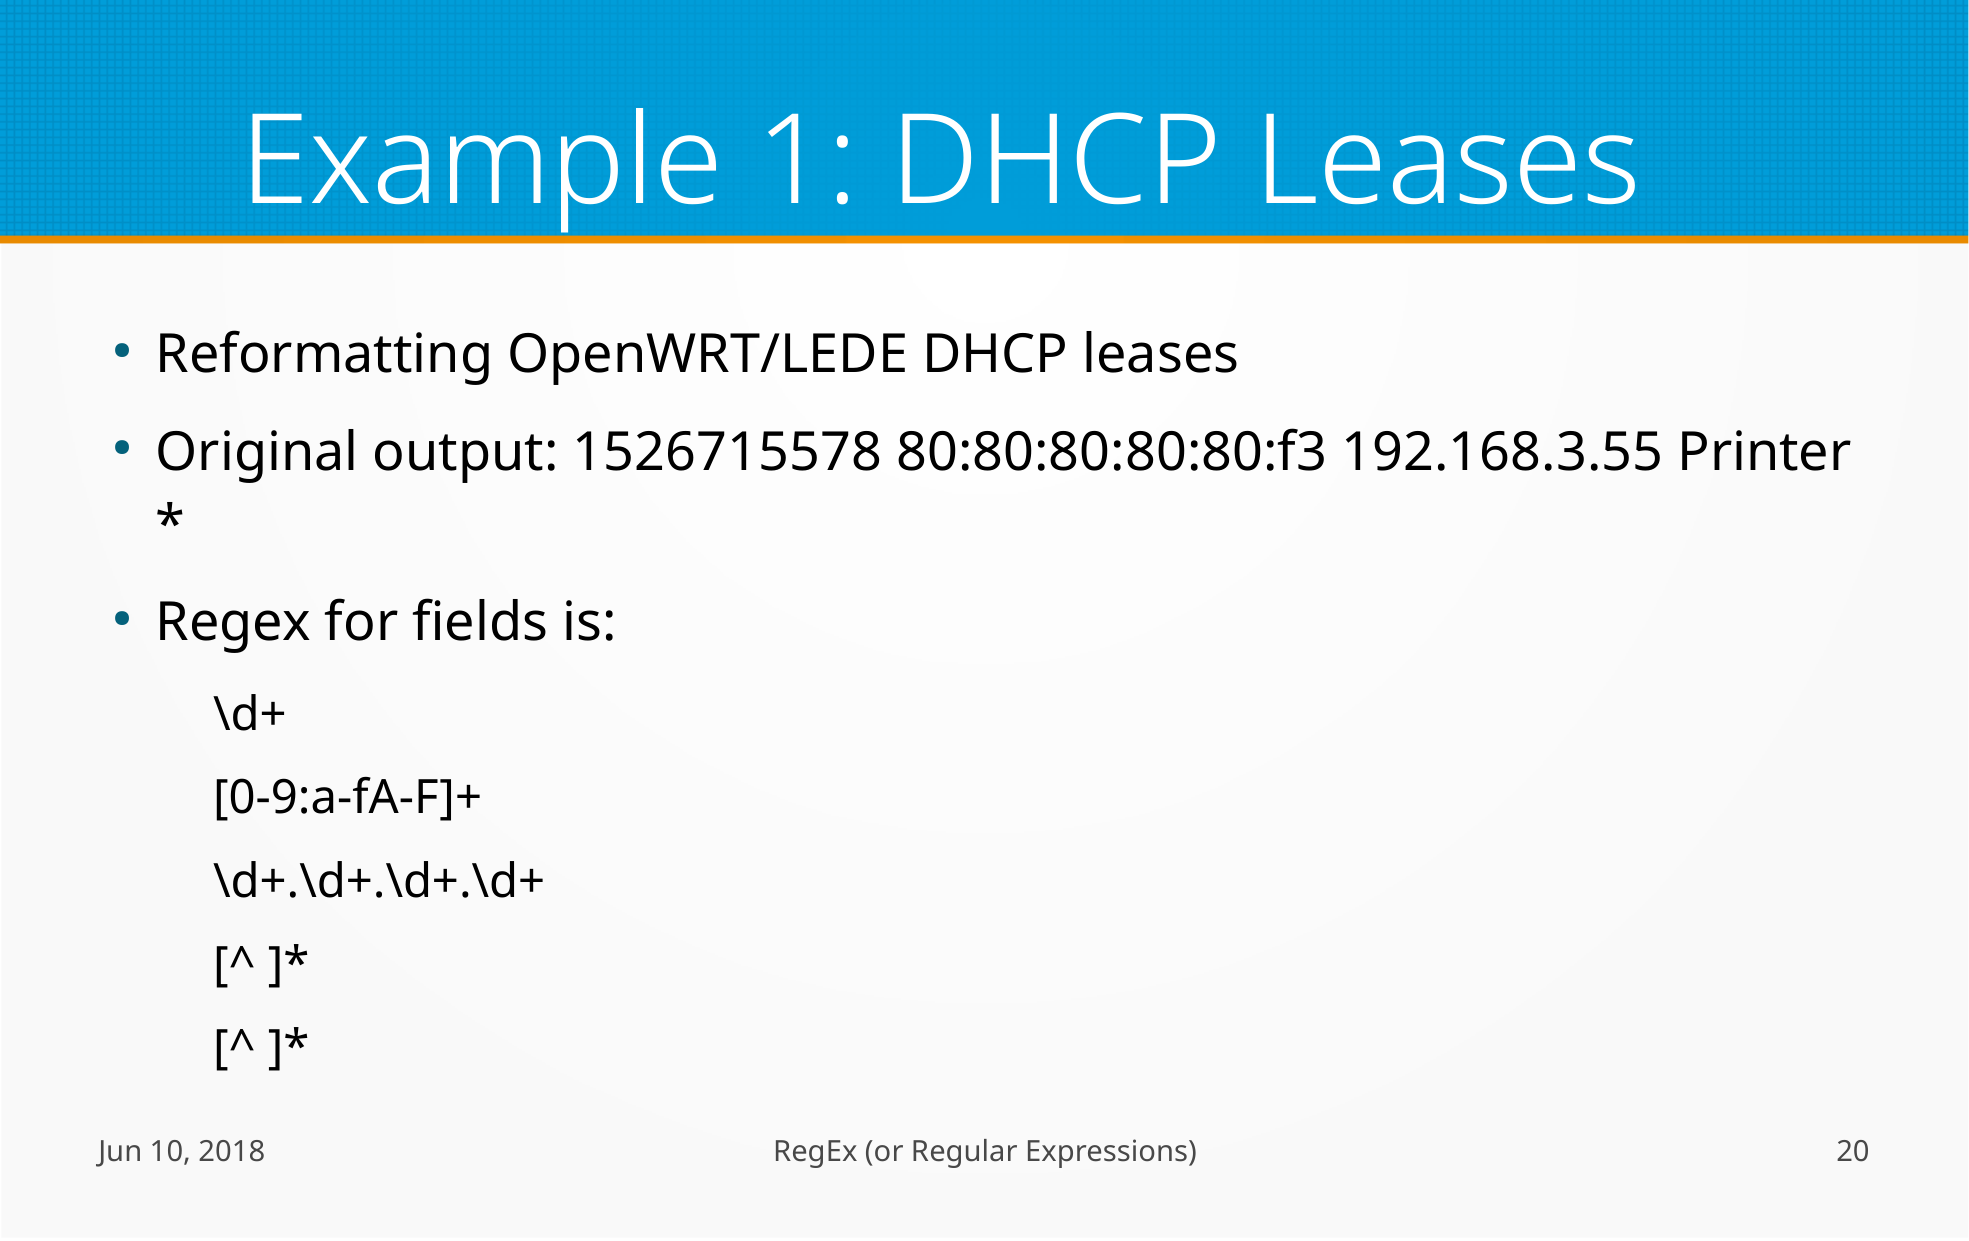

# Example 1: DHCP Leases
Reformatting OpenWRT/LEDE DHCP leases
Original output: 1526715578 80:80:80:80:80:f3 192.168.3.55 Printer *
Regex for fields is:
\d+
[0-9:a-fA-F]+
\d+.\d+.\d+.\d+
[^ ]*
[^ ]*
Jun 10, 2018
RegEx (or Regular Expressions)
20